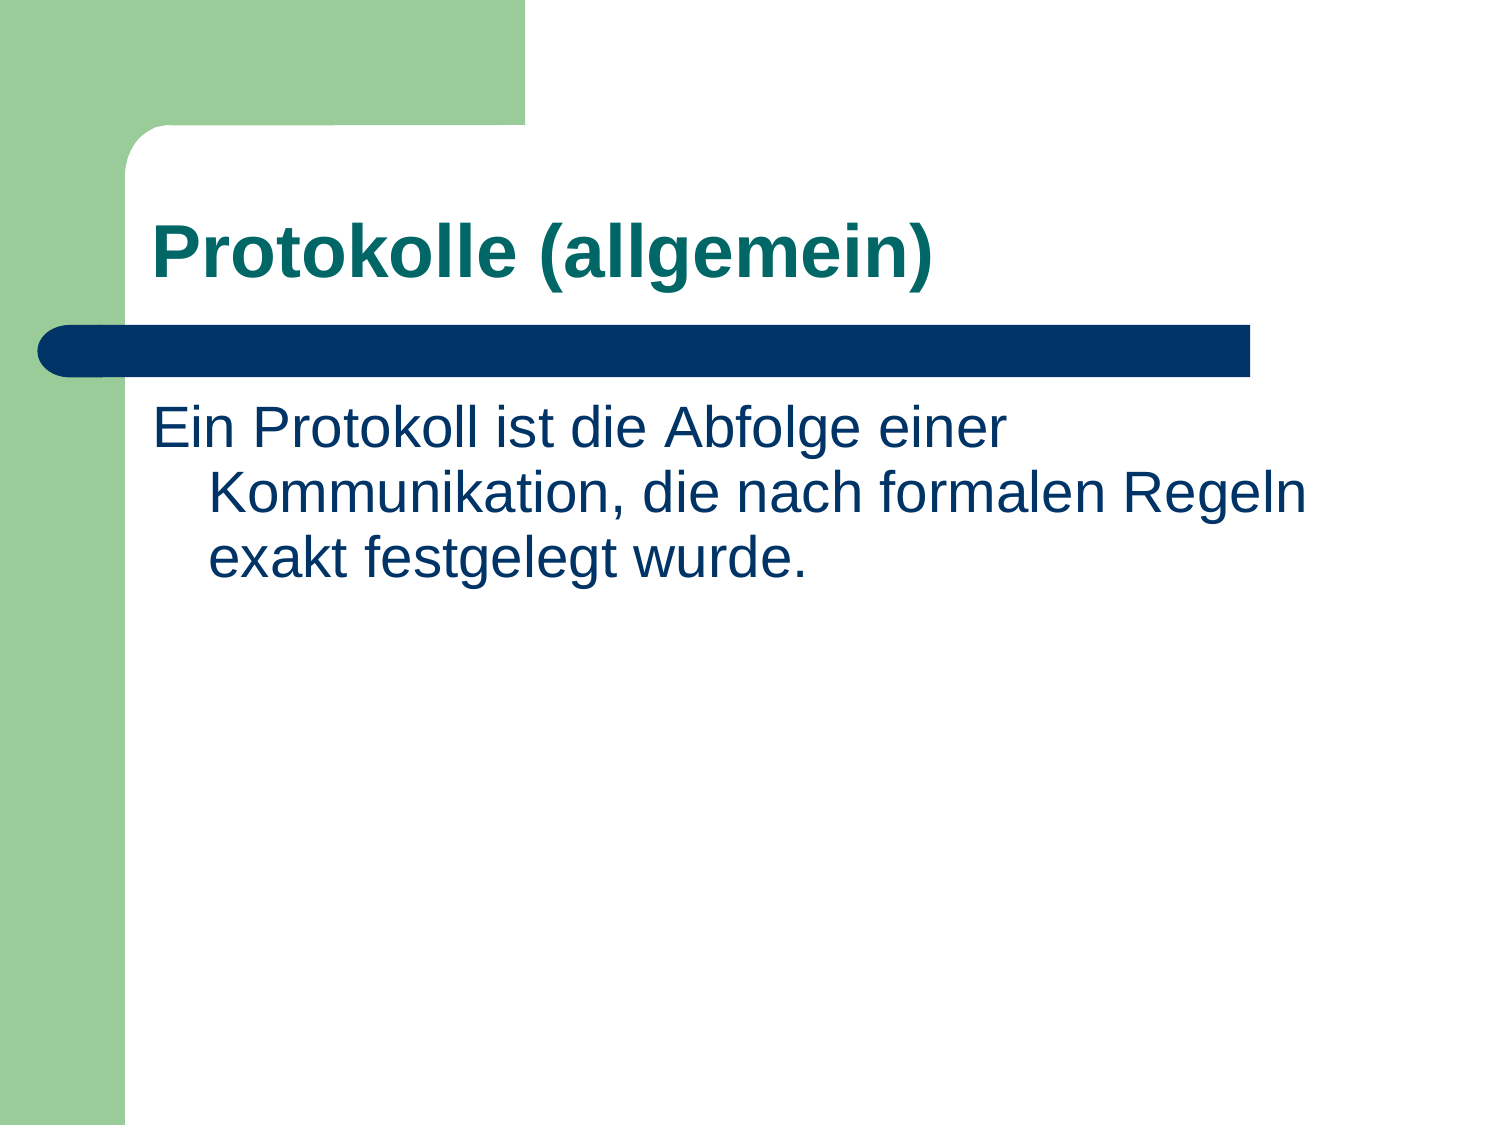

# Protokolle (allgemein)
Ein Protokoll ist die Abfolge einer Kommunikation, die nach formalen Regeln exakt festgelegt wurde.